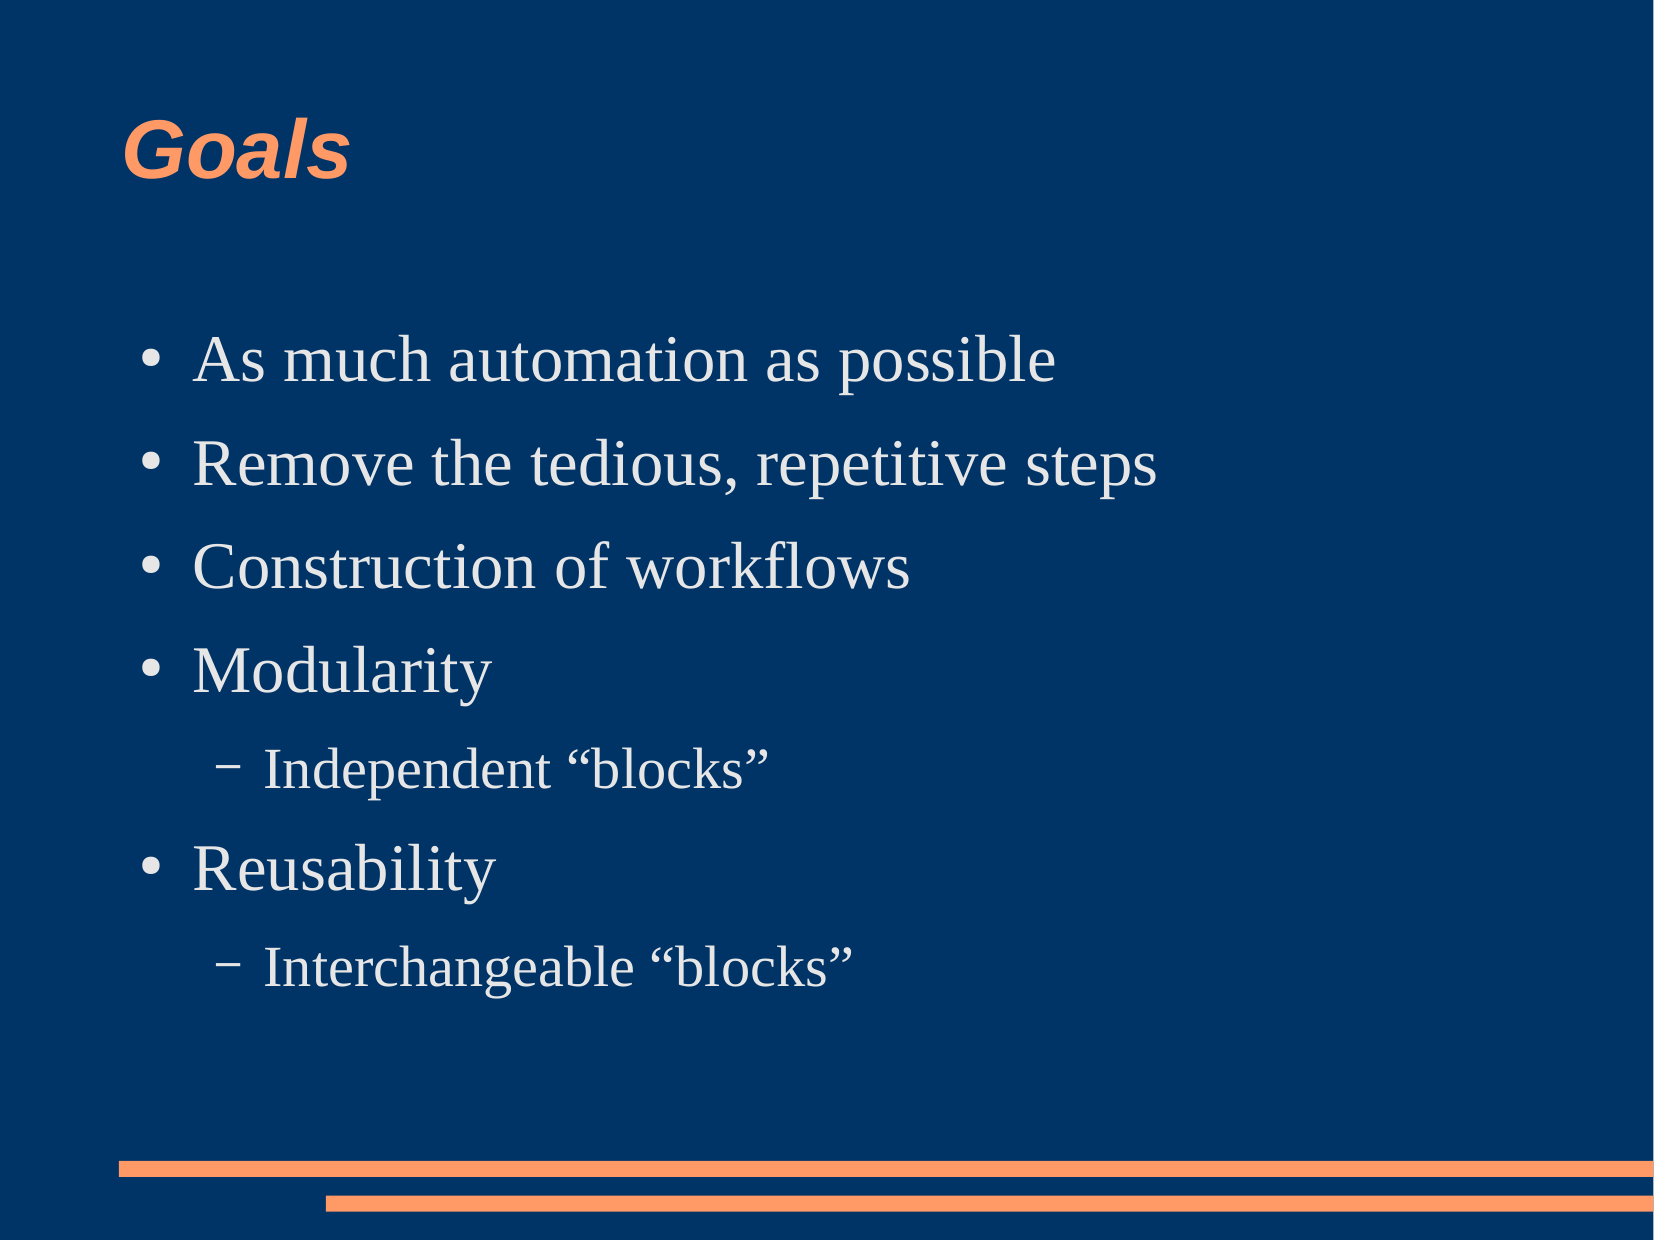

# Goals
As much automation as possible
Remove the tedious, repetitive steps
Construction of workflows
Modularity
Independent “blocks”
Reusability
Interchangeable “blocks”